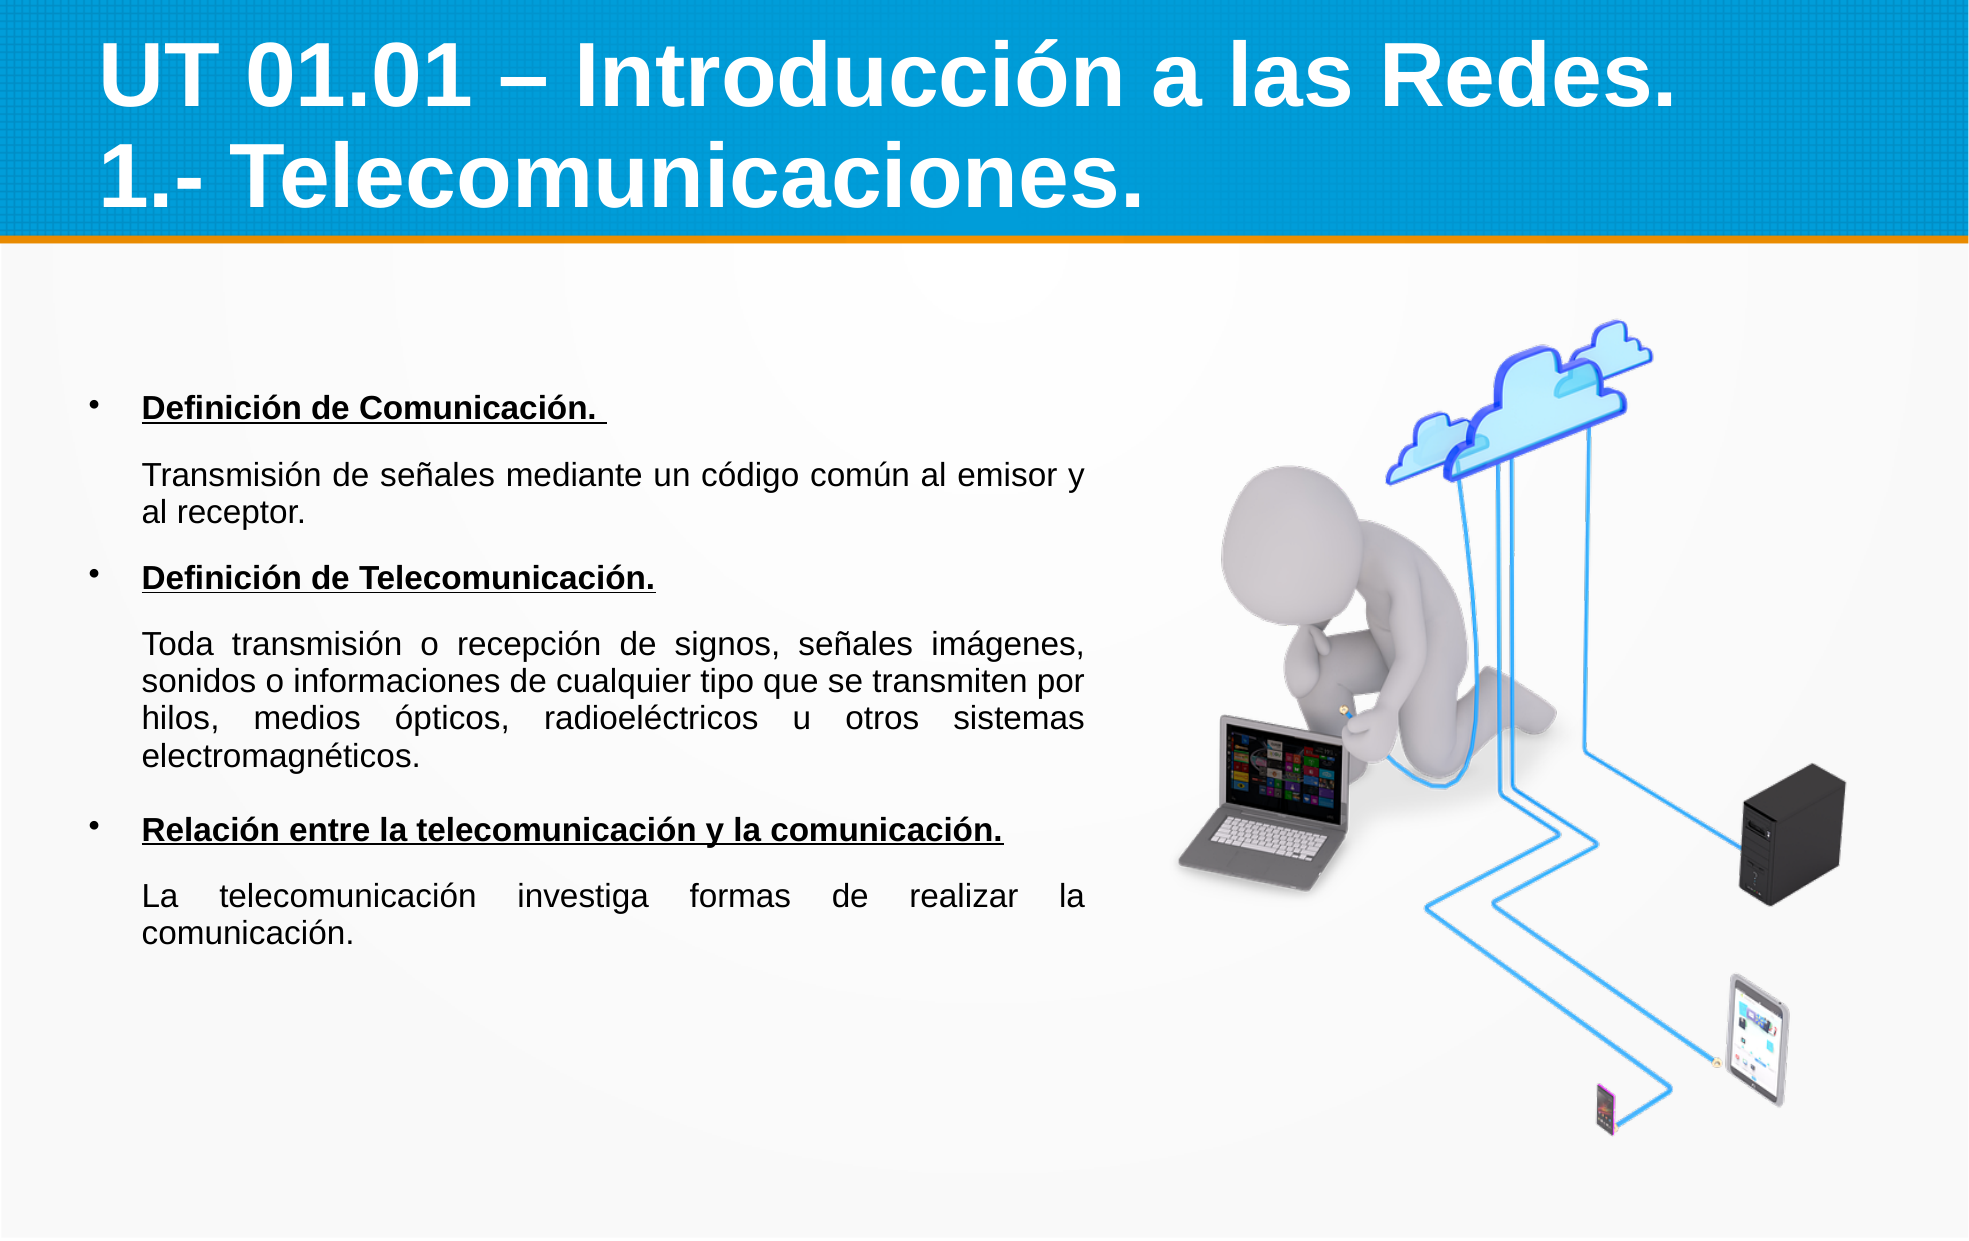

# UT 01.01 – Introducción a las Redes. 1.- Telecomunicaciones.
Definición de Comunicación.
Transmisión de señales mediante un código común al emisor y al receptor.
Definición de Telecomunicación.
Toda transmisión o recepción de signos, señales imágenes, sonidos o informaciones de cualquier tipo que se transmiten por hilos, medios ópticos, radioeléctricos u otros sistemas electromagnéticos.
Relación entre la telecomunicación y la comunicación.
La telecomunicación investiga formas de realizar la comunicación.